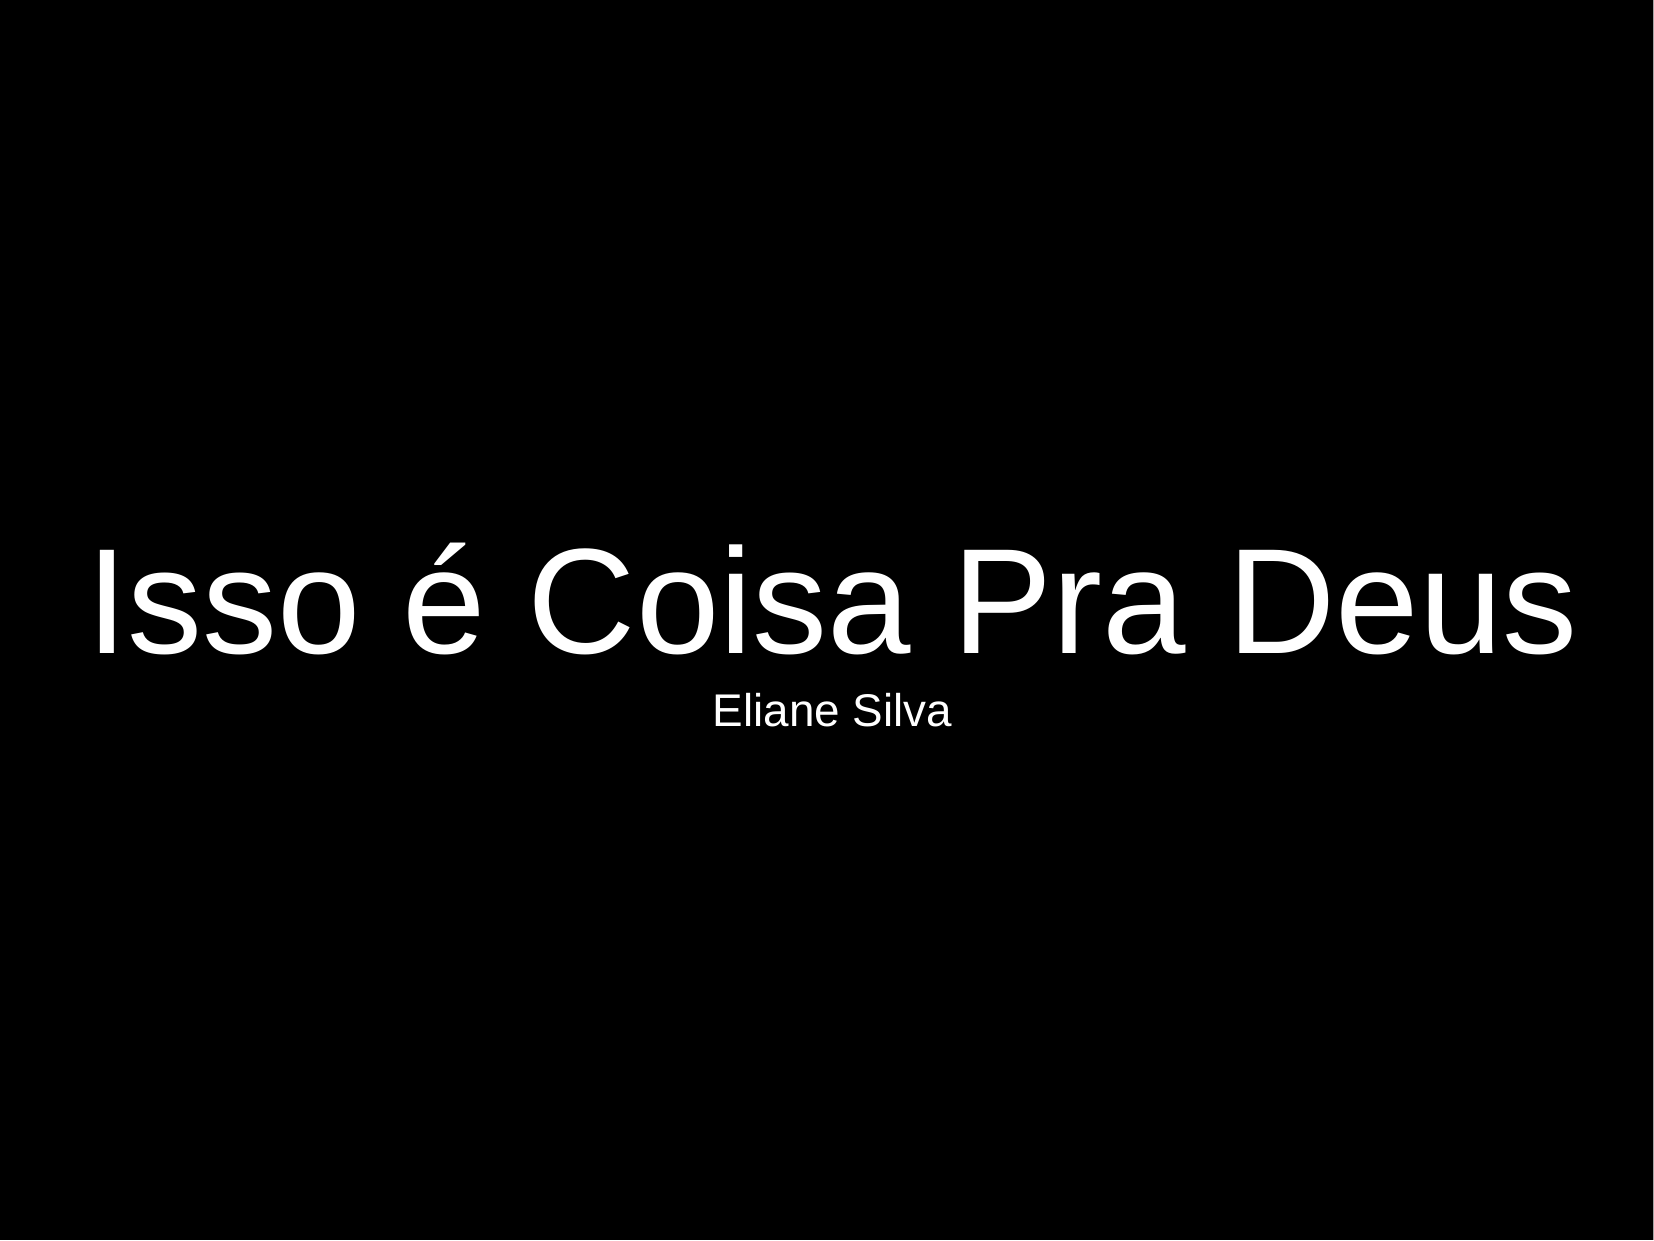

# Isso é Coisa Pra Deus
Eliane Silva